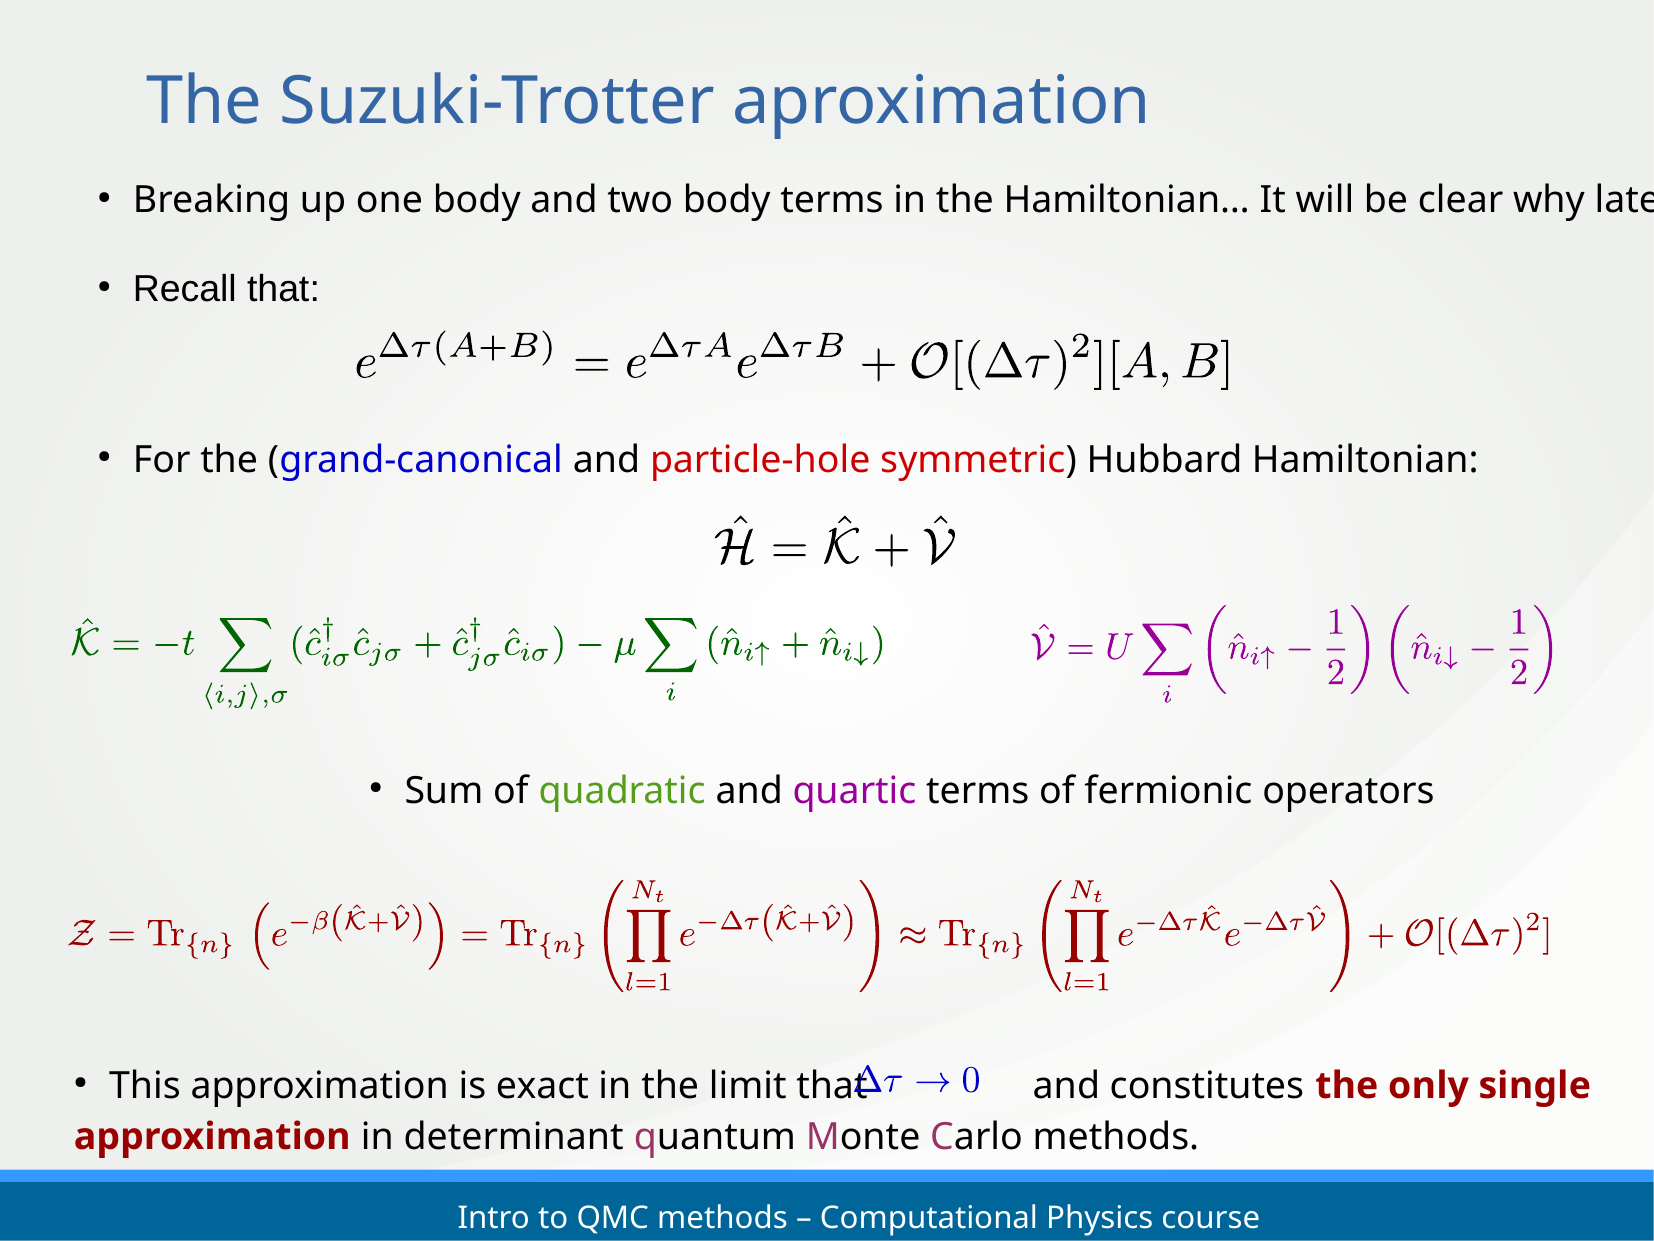

The Suzuki-Trotter aproximation
Breaking up one body and two body terms in the Hamiltonian… It will be clear why later
Recall that:
For the (grand-canonical and particle-hole symmetric) Hubbard Hamiltonian:
Sum of quadratic and quartic terms of fermionic operators
This approximation is exact in the limit that and constitutes the only single
approximation in determinant quantum Monte Carlo methods.